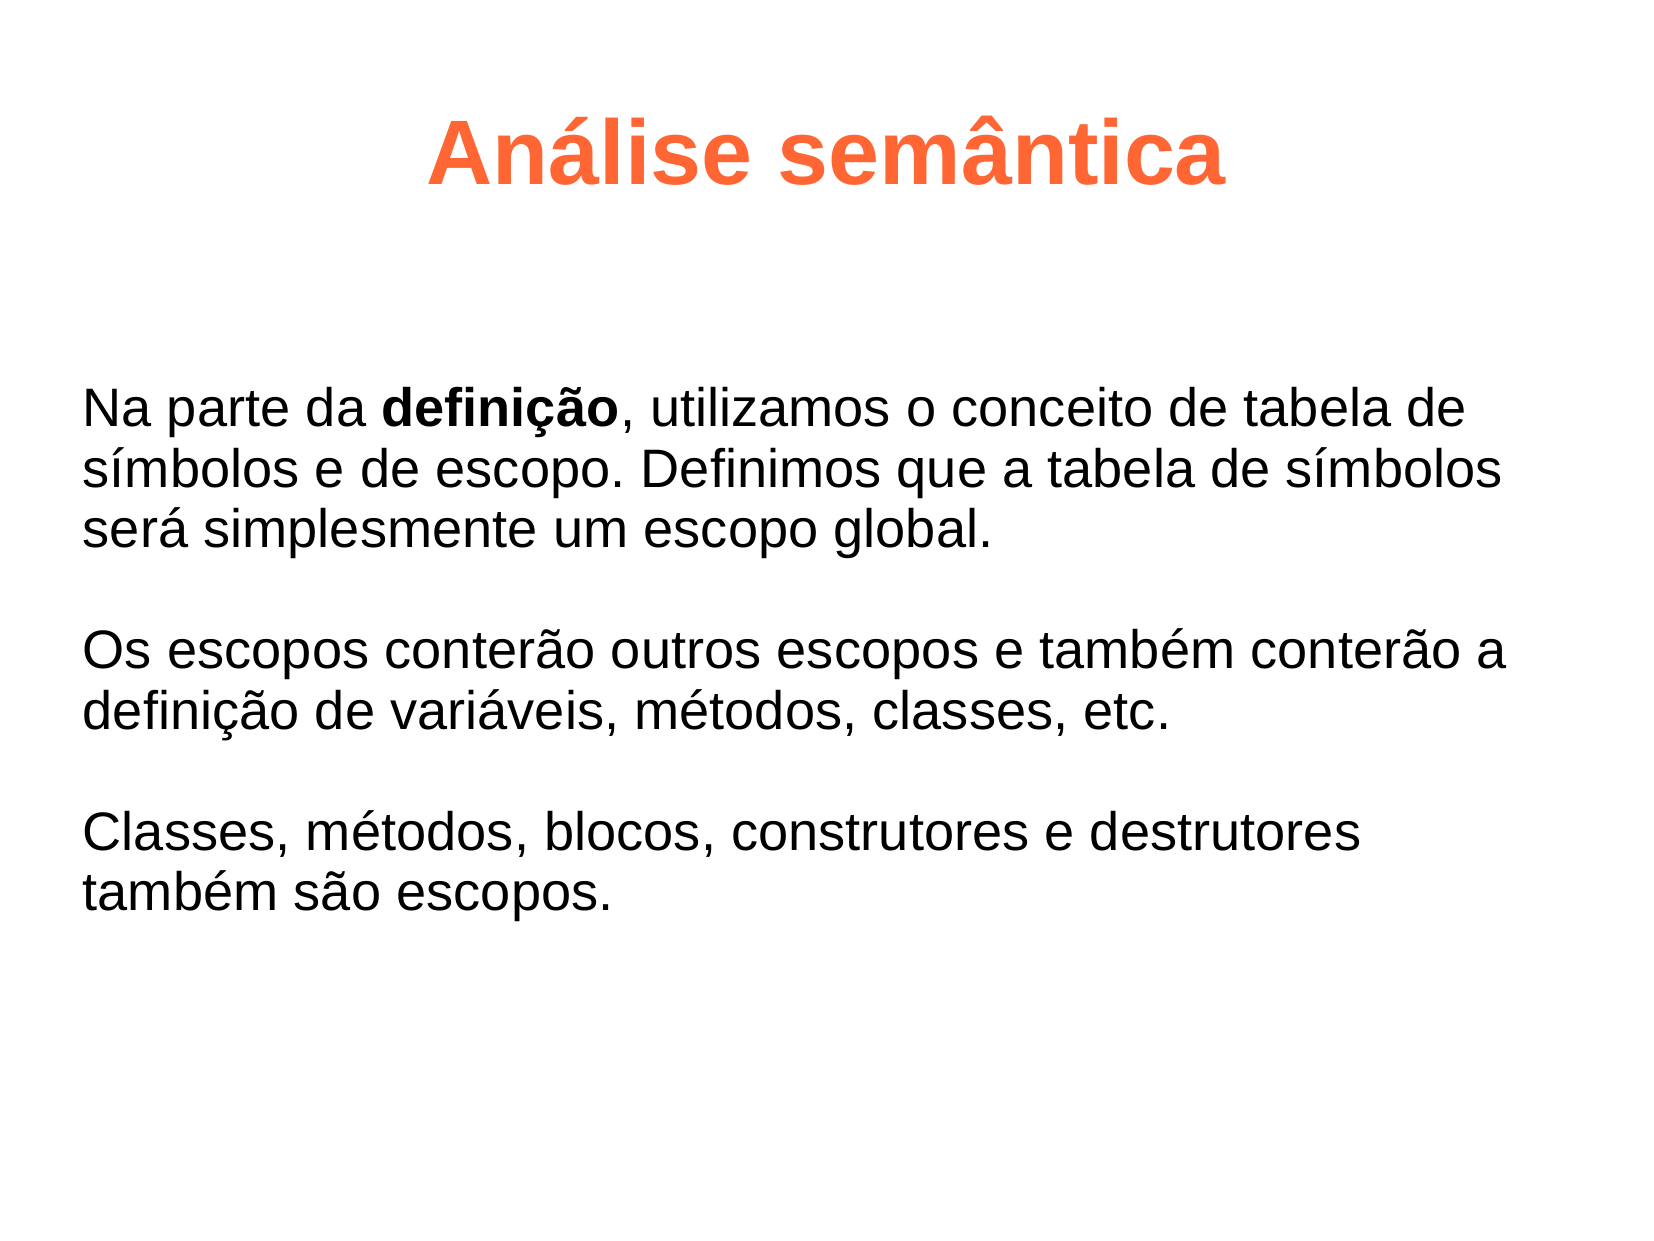

# Análise semântica
Na parte da definição, utilizamos o conceito de tabela de símbolos e de escopo. Definimos que a tabela de símbolos será simplesmente um escopo global.
Os escopos conterão outros escopos e também conterão a definição de variáveis, métodos, classes, etc.
Classes, métodos, blocos, construtores e destrutores também são escopos.